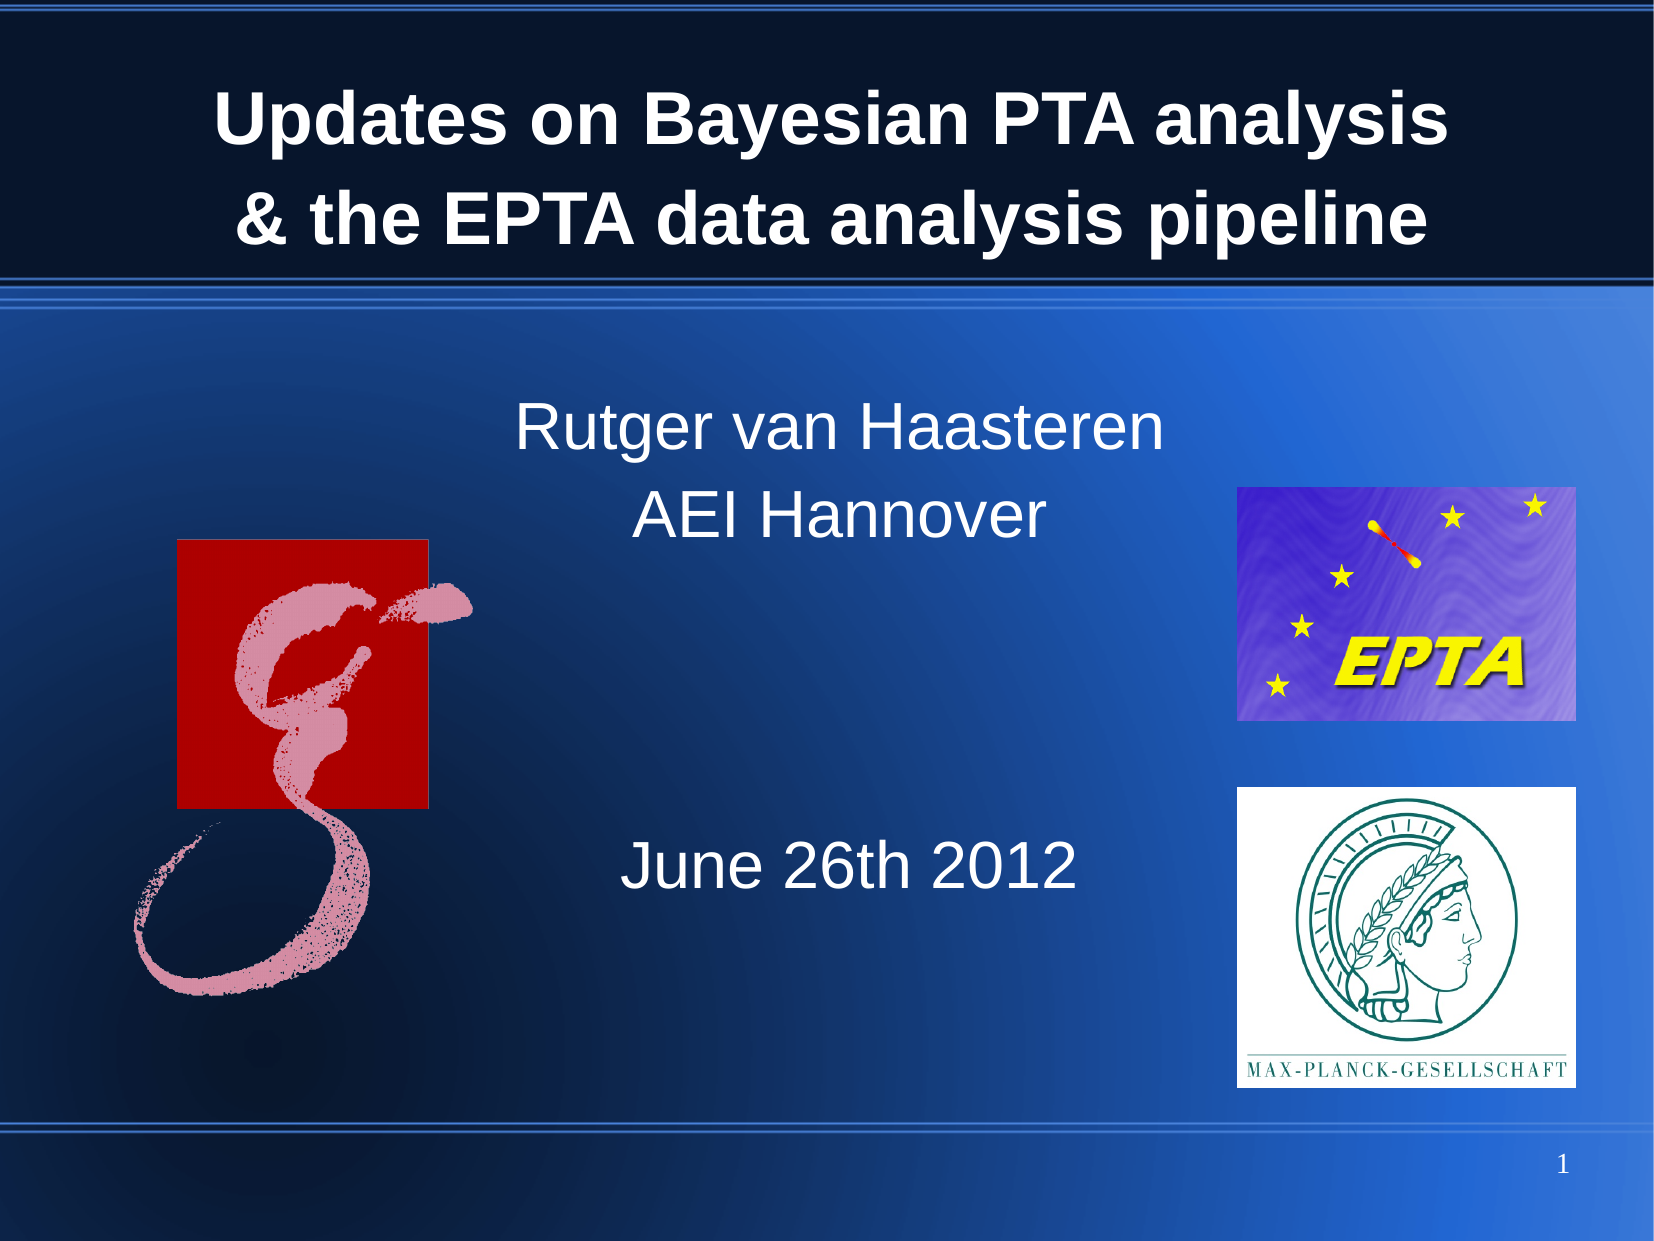

# Updates on Bayesian PTA analysis & the EPTA data analysis pipeline
Rutger van Haasteren
AEI Hannover
 June 26th 2012
1